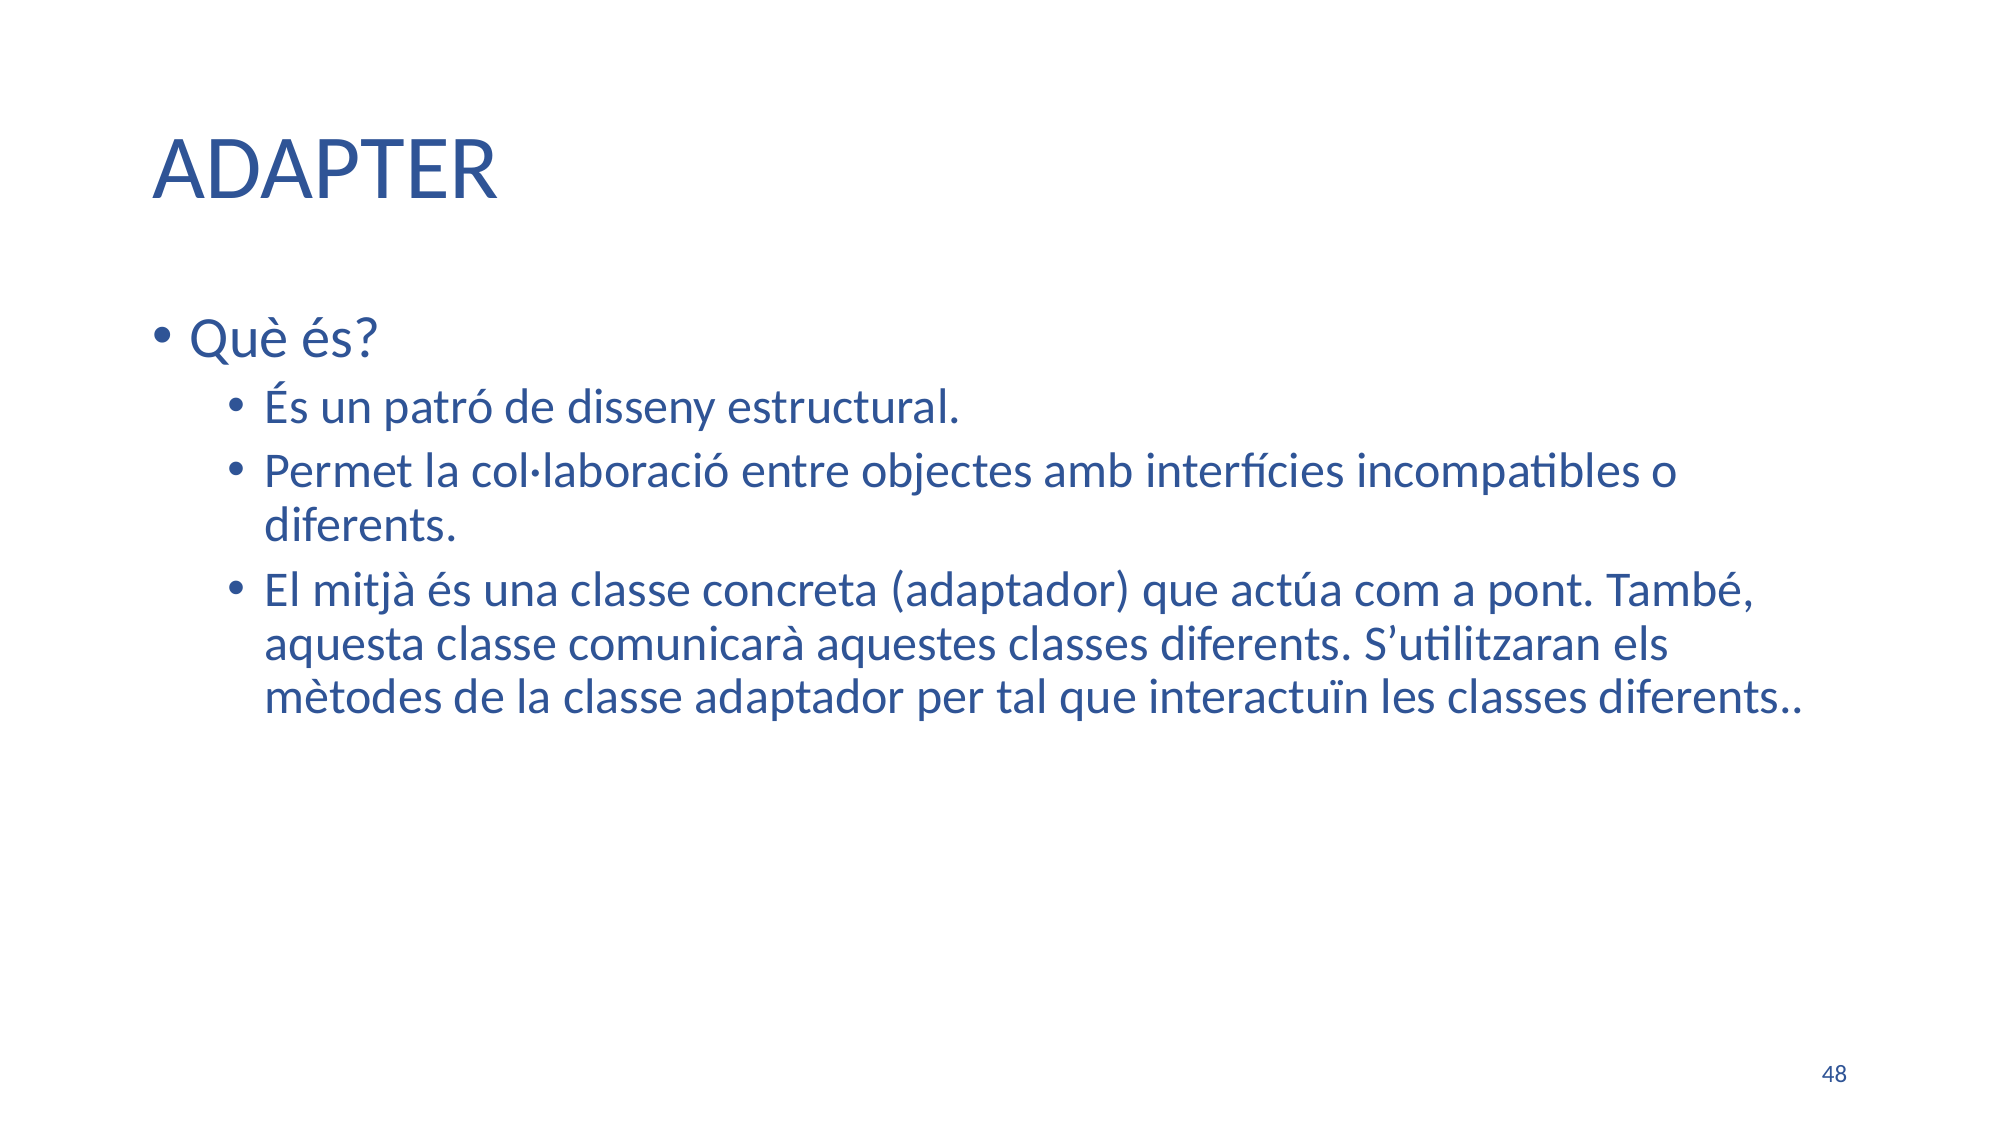

# ADAPTER
Què és?
És un patró de disseny estructural.
Permet la col·laboració entre objectes amb interfícies incompatibles o diferents.
El mitjà és una classe concreta (adaptador) que actúa com a pont. També, aquesta classe comunicarà aquestes classes diferents. S’utilitzaran els mètodes de la classe adaptador per tal que interactuïn les classes diferents..